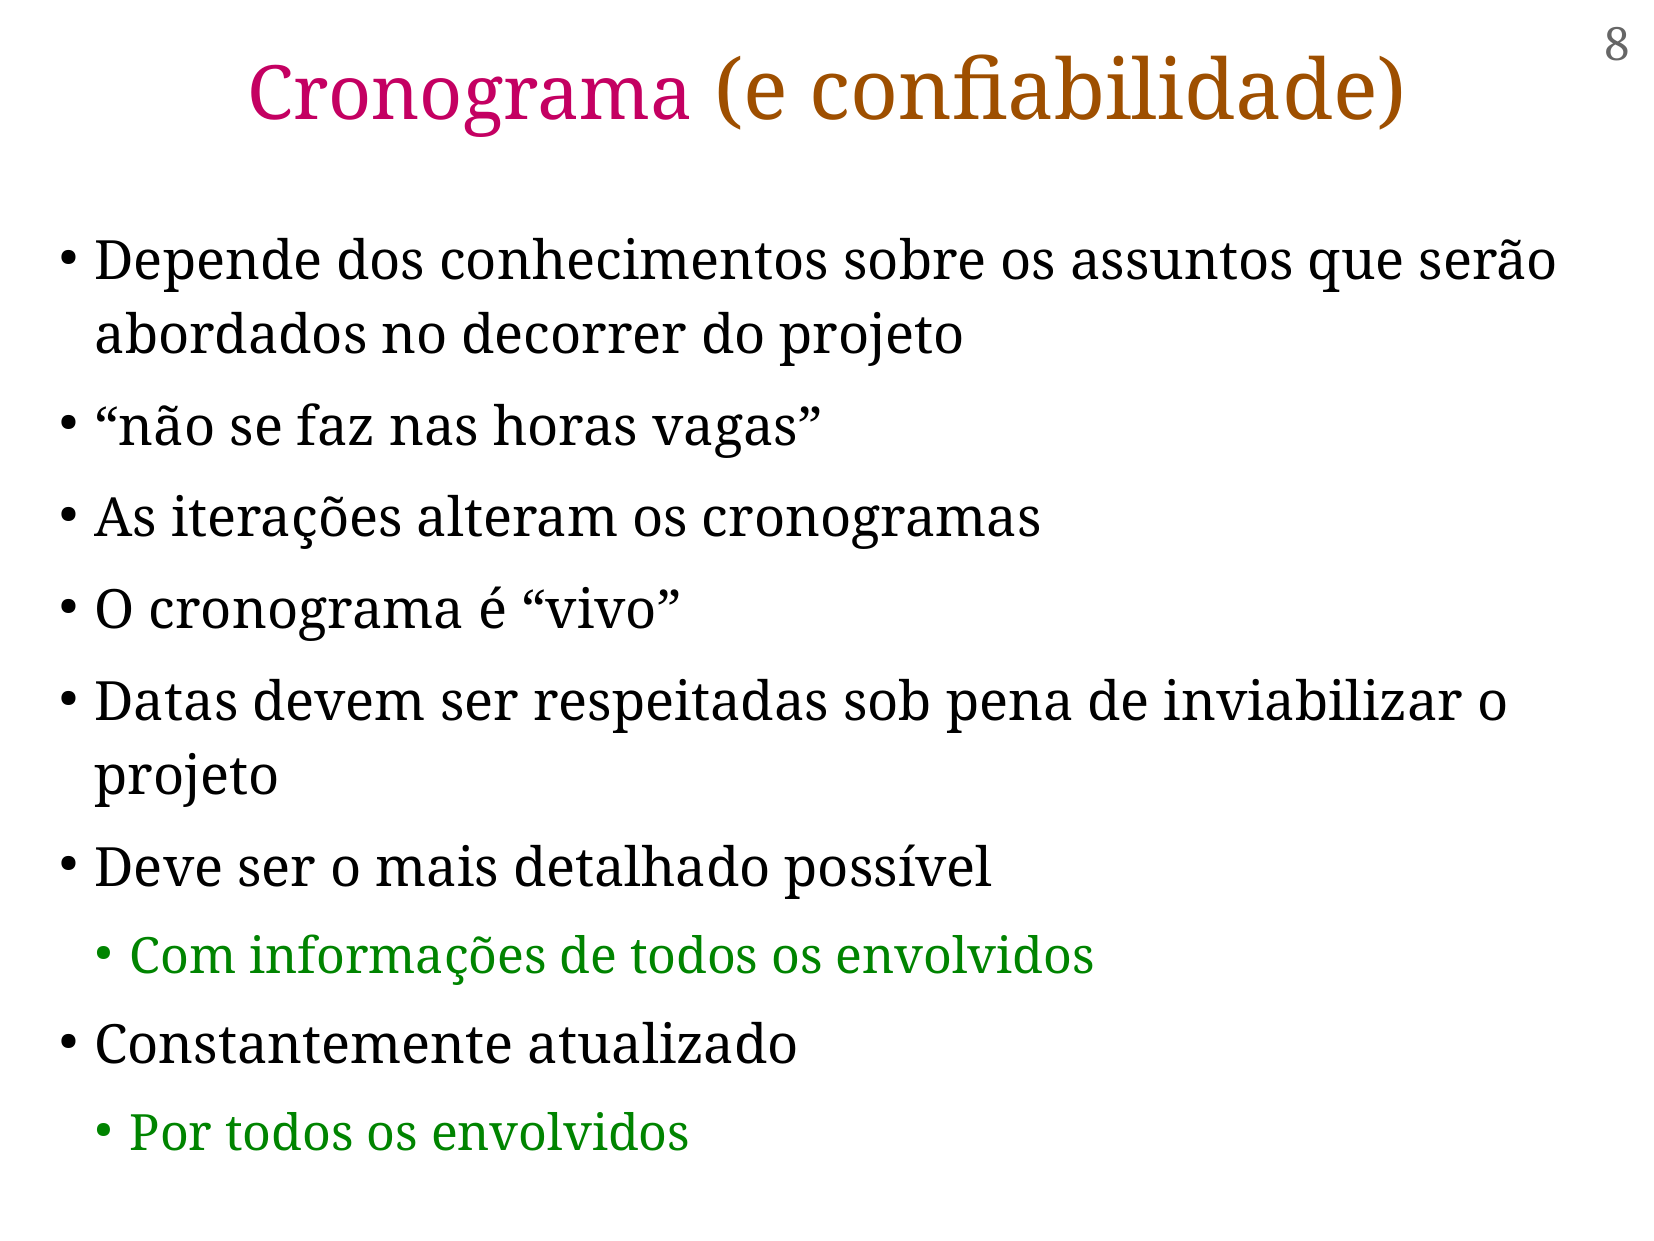

8
# Cronograma (e confiabilidade)
Depende dos conhecimentos sobre os assuntos que serão abordados no decorrer do projeto
“não se faz nas horas vagas”
As iterações alteram os cronogramas
O cronograma é “vivo”
Datas devem ser respeitadas sob pena de inviabilizar o projeto
Deve ser o mais detalhado possível
Com informações de todos os envolvidos
Constantemente atualizado
Por todos os envolvidos